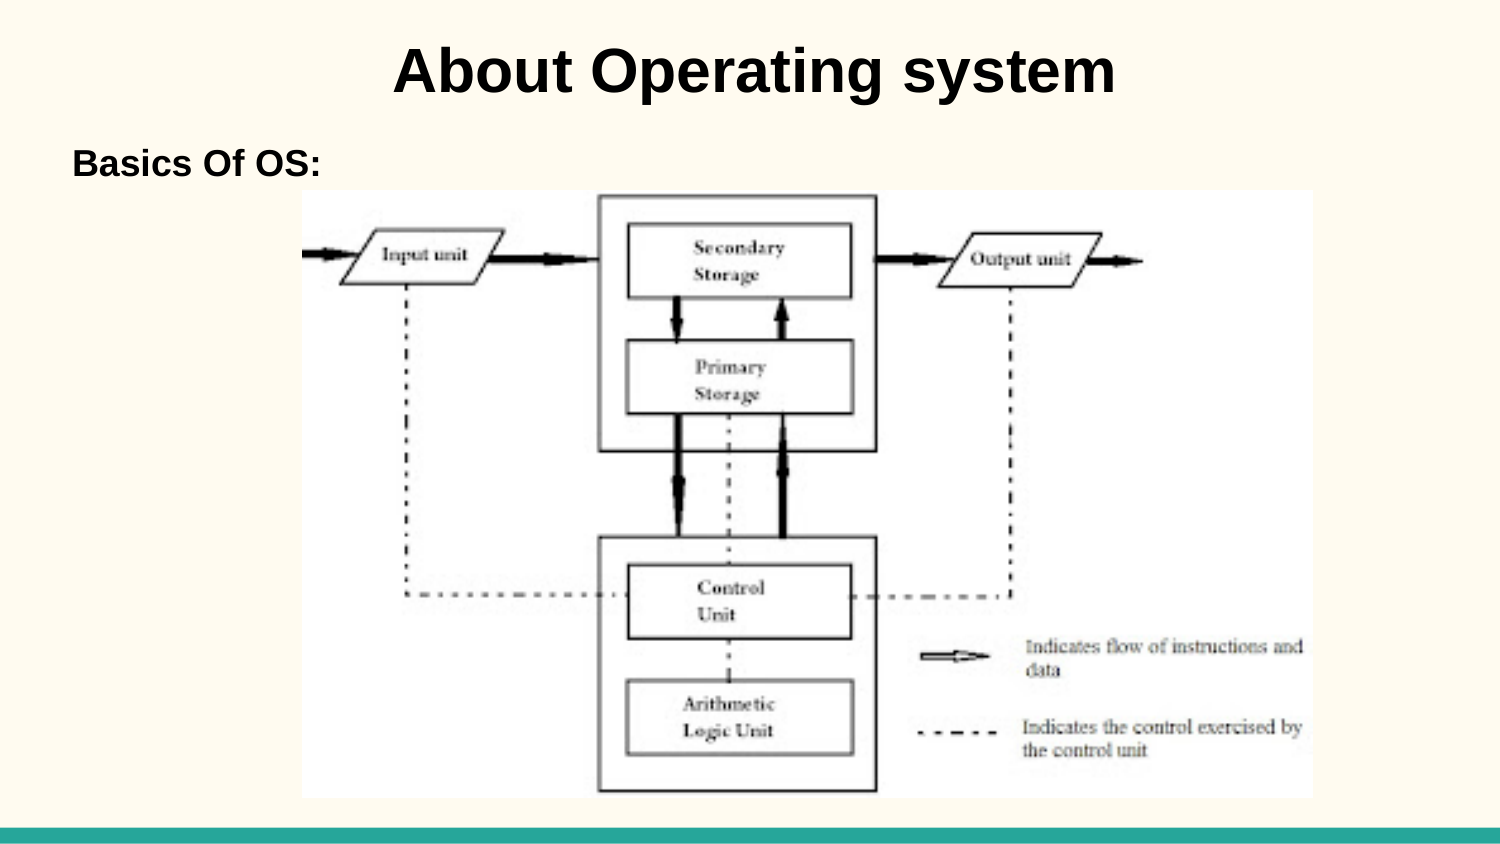

# About Operating system
 Basics Of OS: